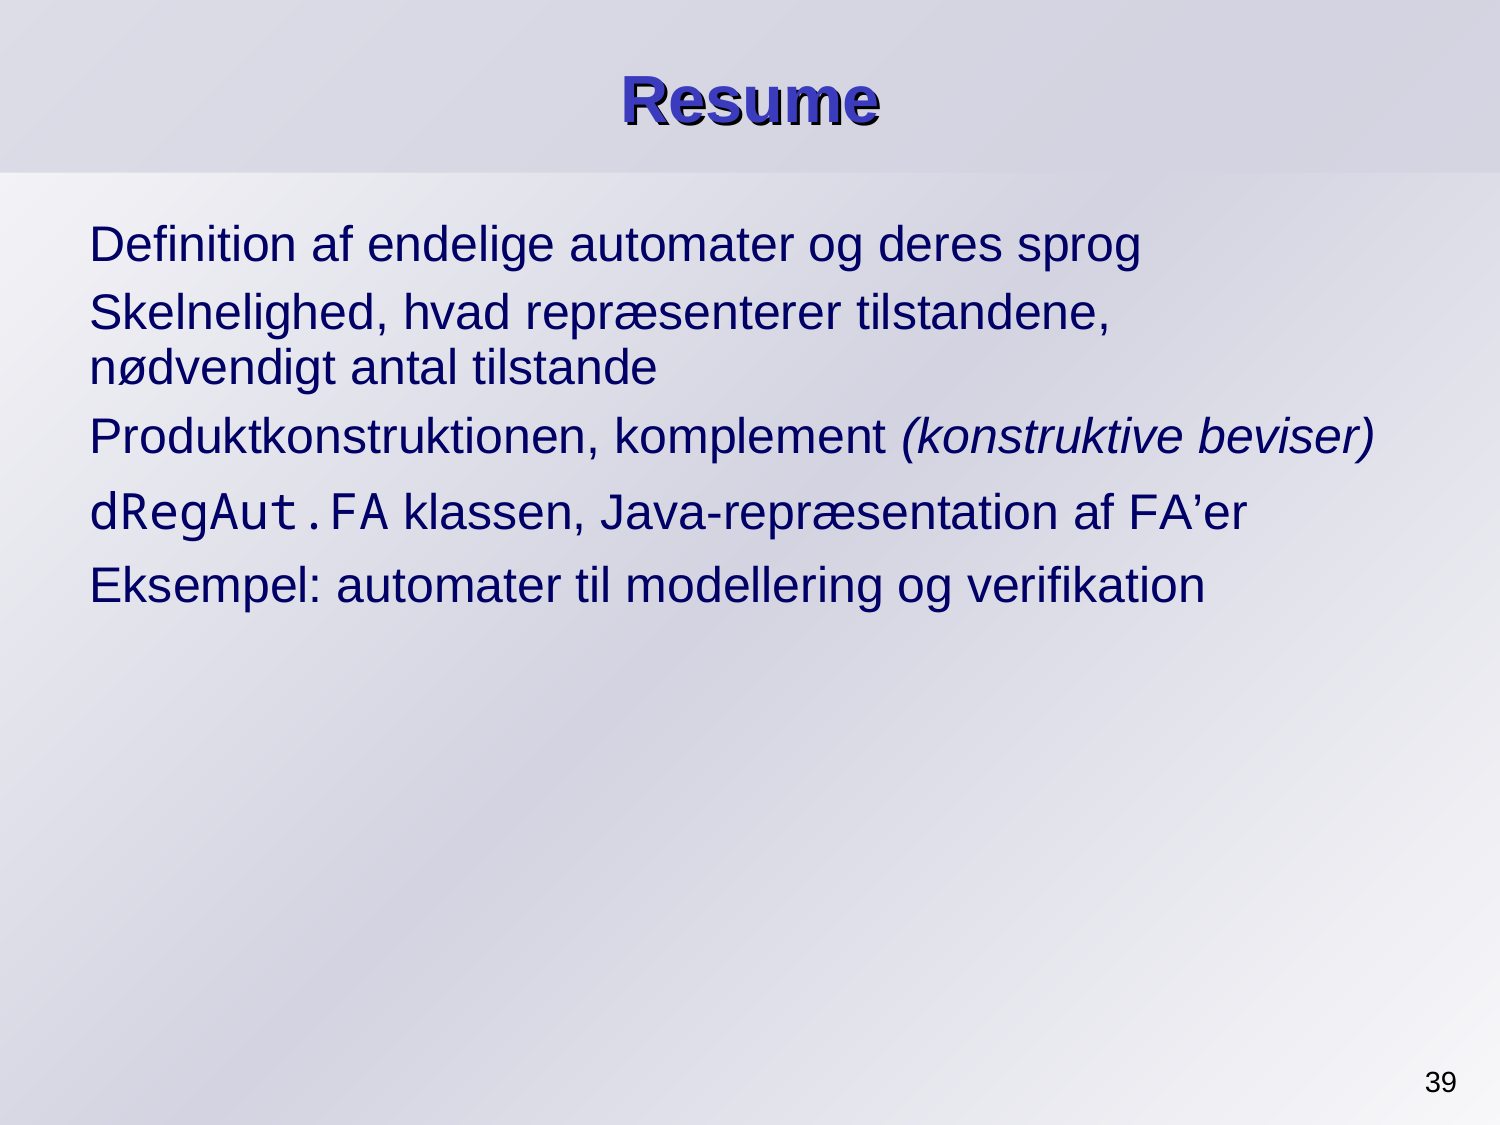

# Resume
Definition af endelige automater og deres sprog
Skelnelighed, hvad repræsenterer tilstandene,
nødvendigt antal tilstande
Produktkonstruktionen, komplement (konstruktive beviser)
dRegAut.FA klassen, Java-repræsentation af FA’er
Eksempel: automater til modellering og verifikation
39